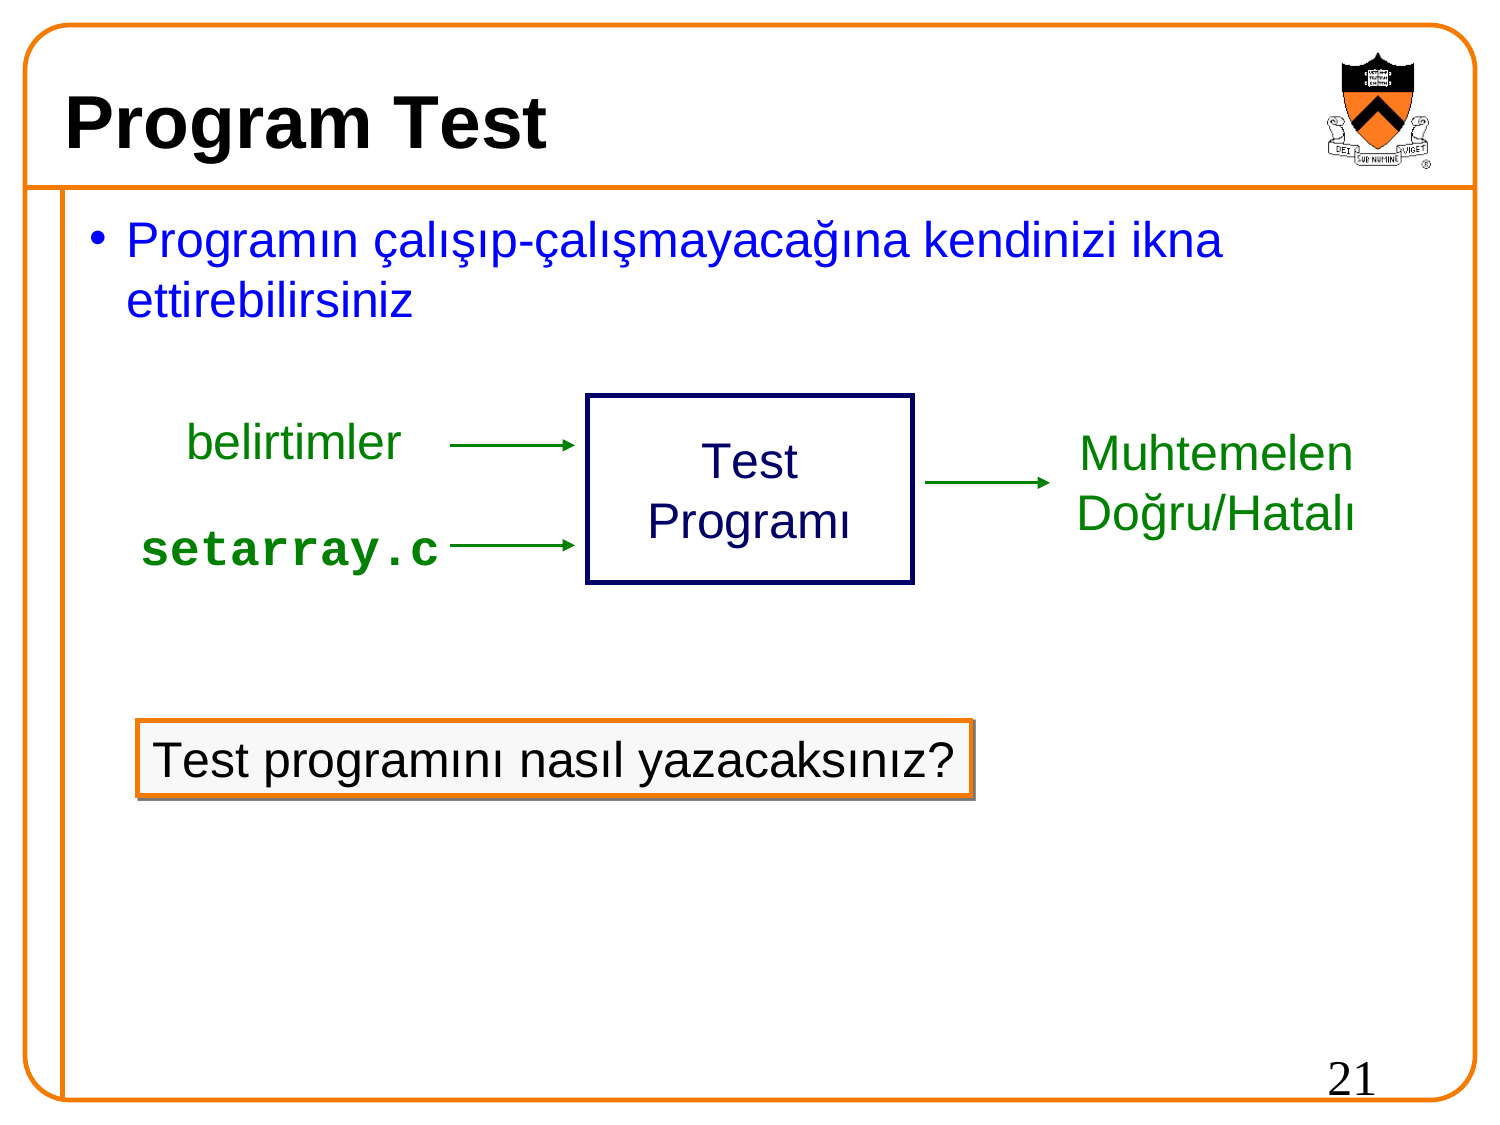

# Program Test
Programın çalışıp-çalışmayacağına kendinizi ikna ettirebilirsiniz
Test
Programı
belirtimler
Muhtemelen
Doğru/Hatalı
setarray.c
Test programını nasıl yazacaksınız?
21